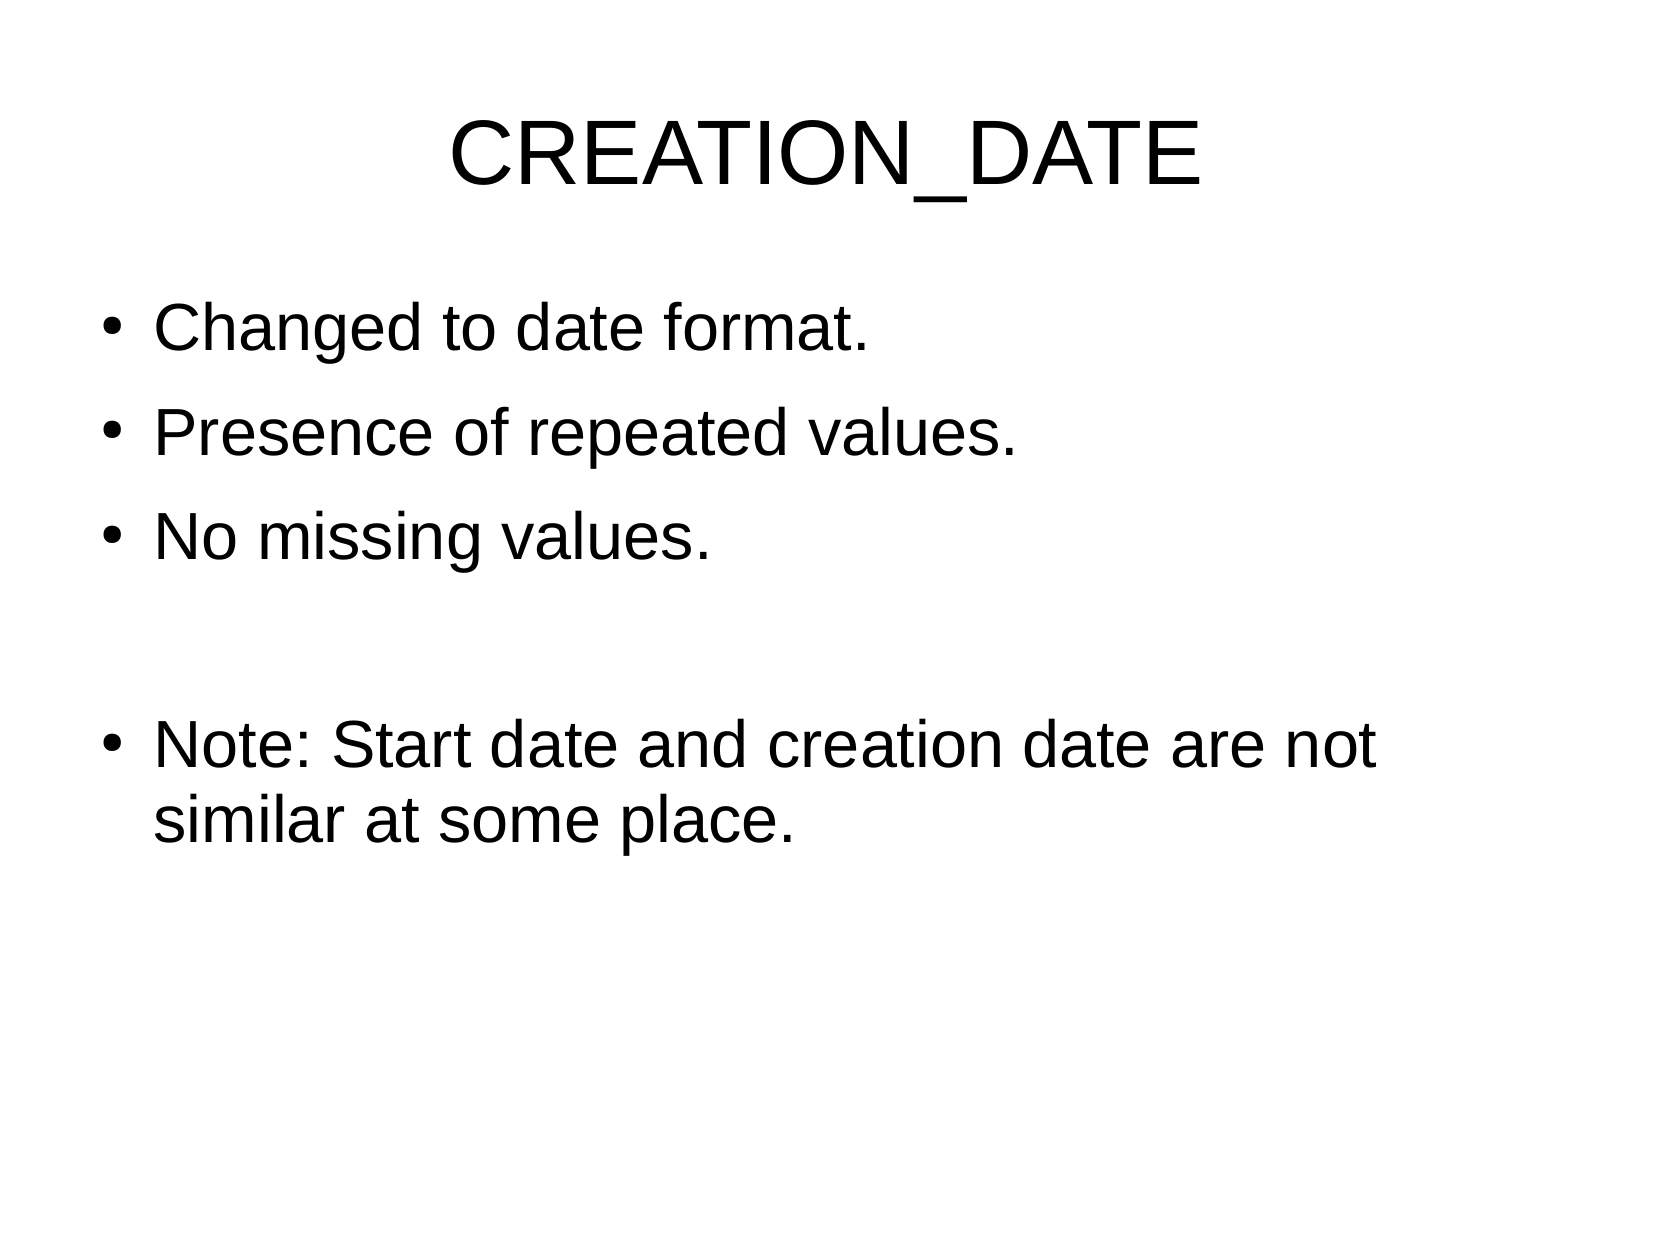

# CREATION_DATE
Changed to date format.
Presence of repeated values.
No missing values.
Note: Start date and creation date are not similar at some place.